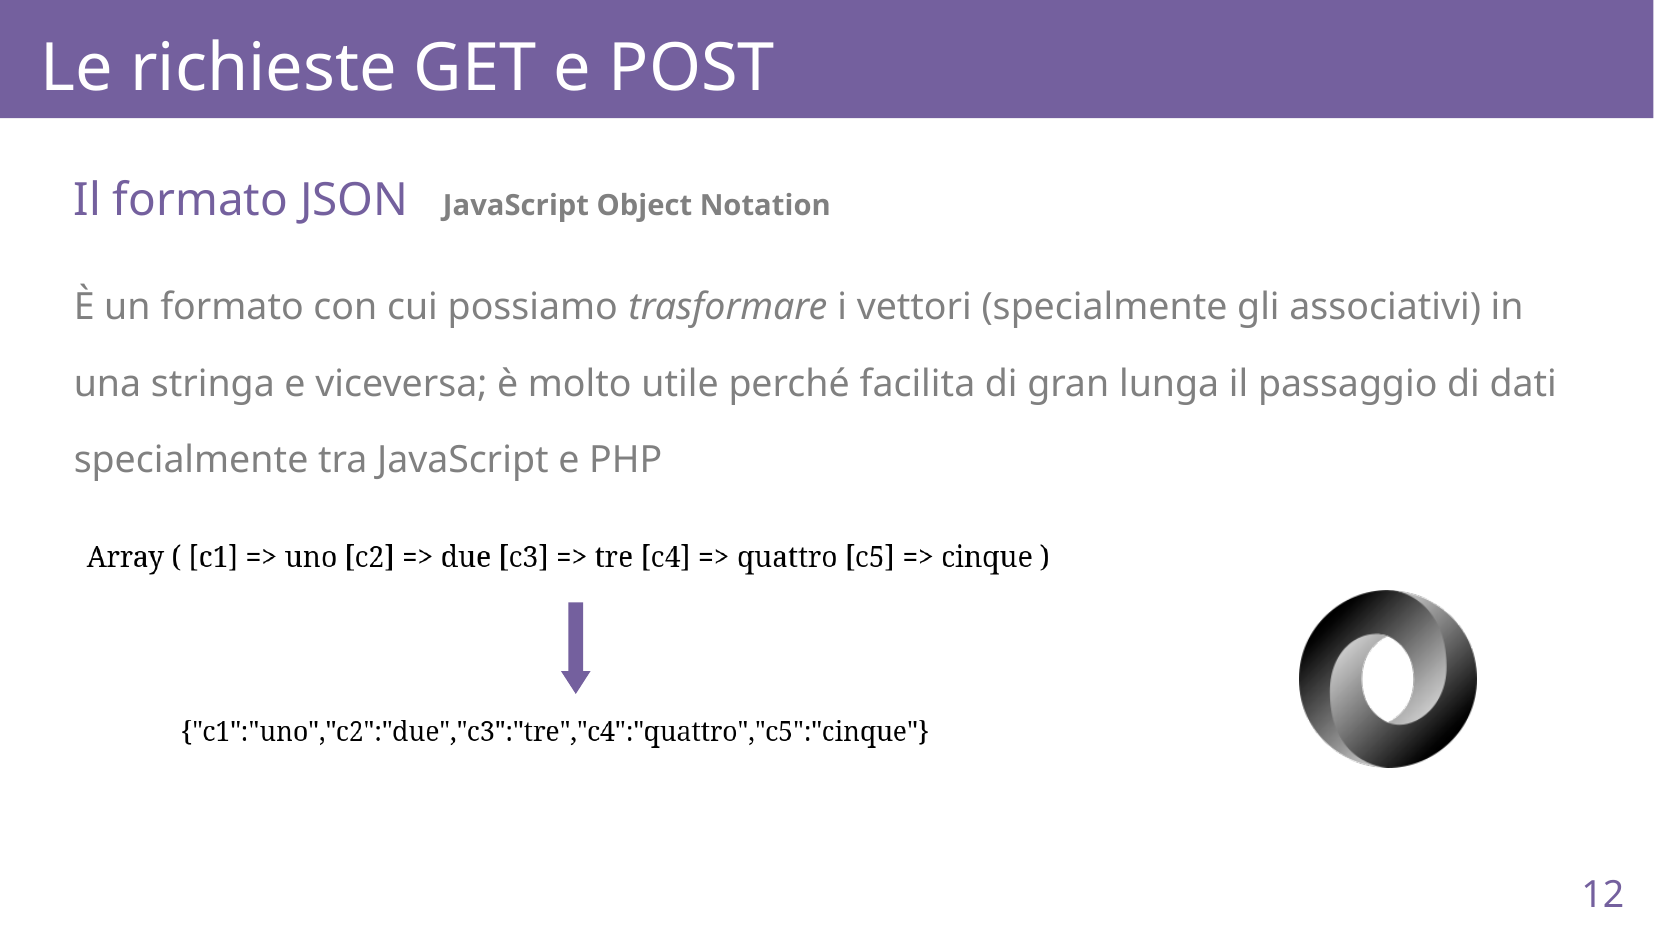

Le richieste GET e POST
Il formato JSON	JavaScript Object Notation
È un formato con cui possiamo trasformare i vettori (specialmente gli associativi) in
una stringa e viceversa; è molto utile perché facilita di gran lunga il passaggio di dati
specialmente tra JavaScript e PHP